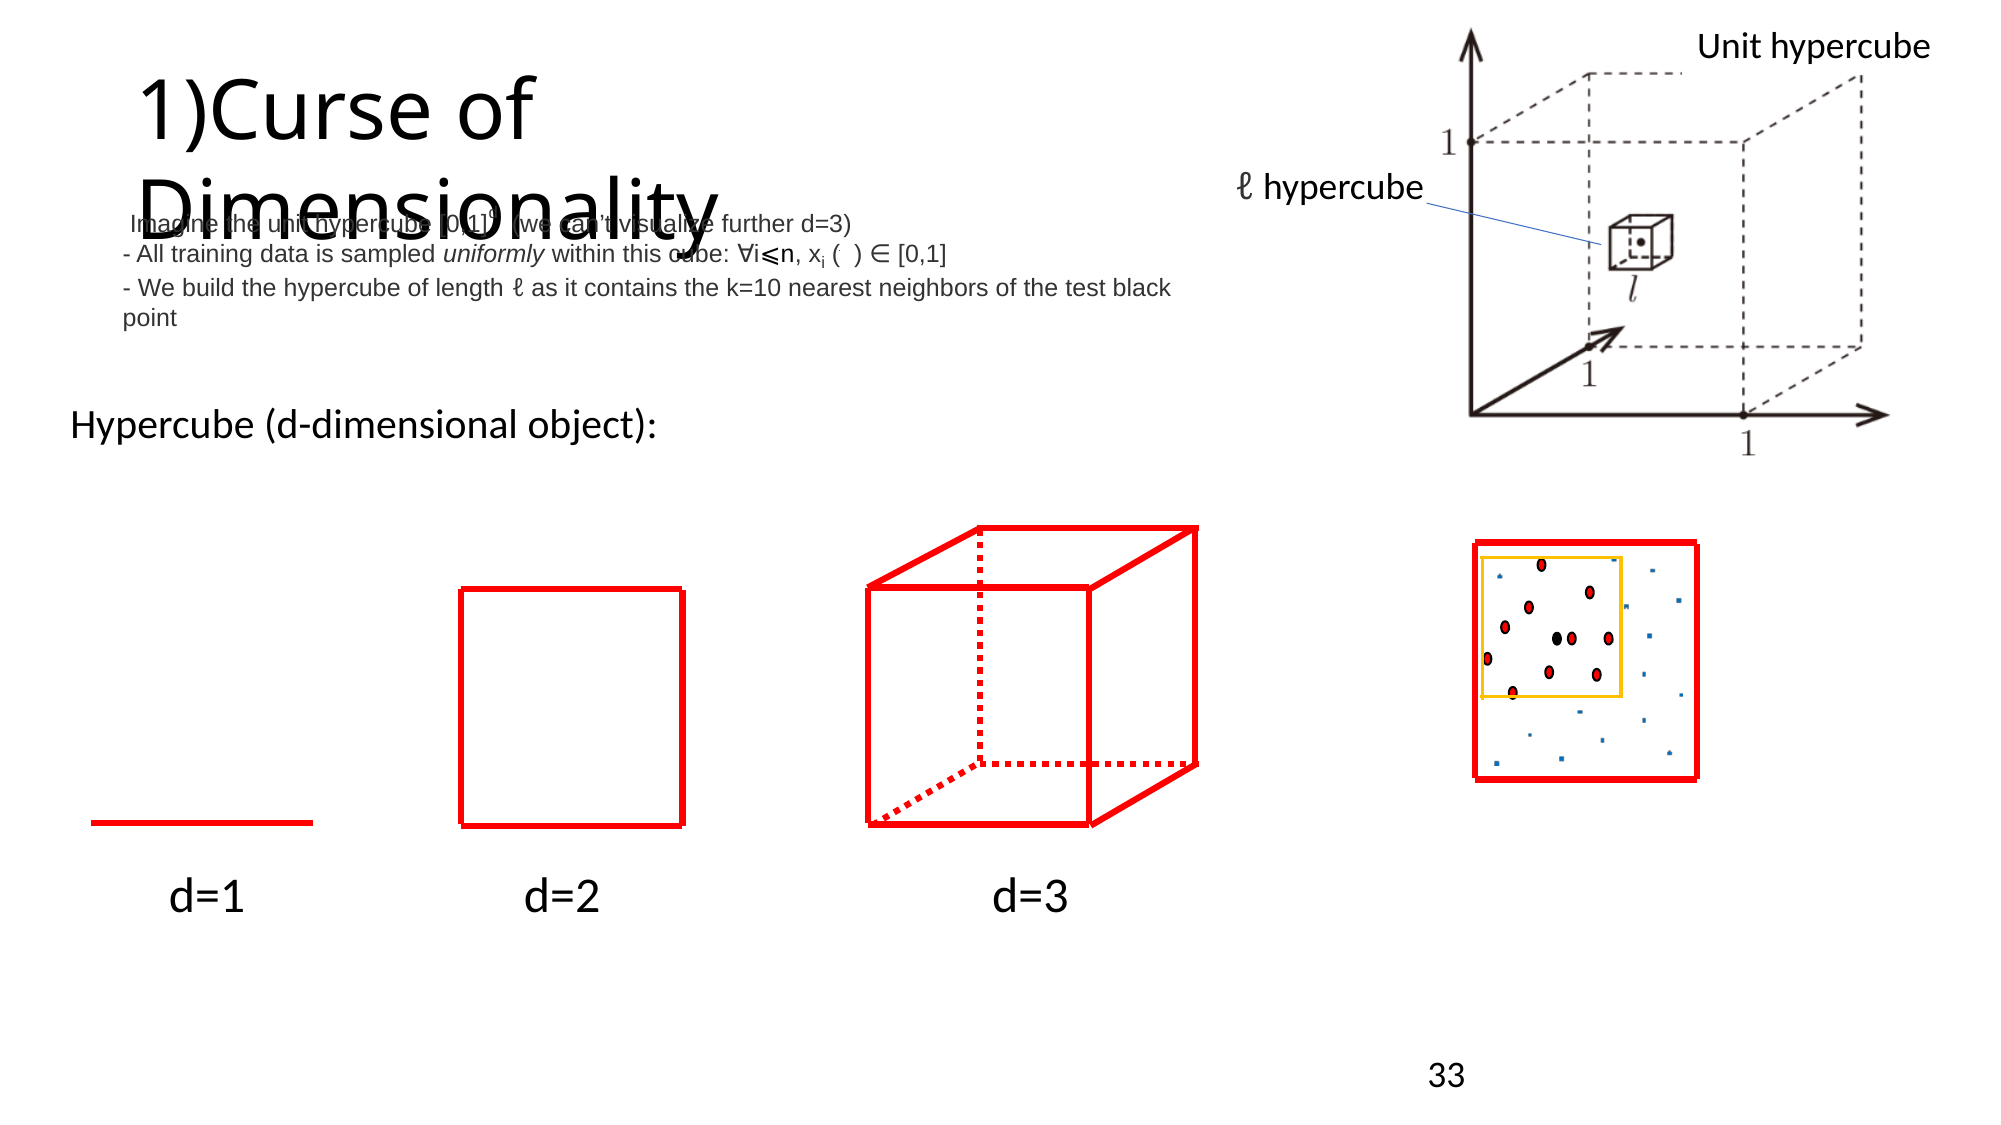

Unit hypercube
1)Curse of Dimensionality
ℓ hypercube
 Imagine the unit hypercube [0,1]d (we can’t visualize further d=3)
- All training data is sampled uniformly within this cube: ∀i⩽n, xi ( ) ∈ [0,1]
- We build the hypercube of length ℓ as it contains the k=10 nearest neighbors of the test black point
Hypercube (d-dimensional object):
0
d=1
d=2
d=3
13